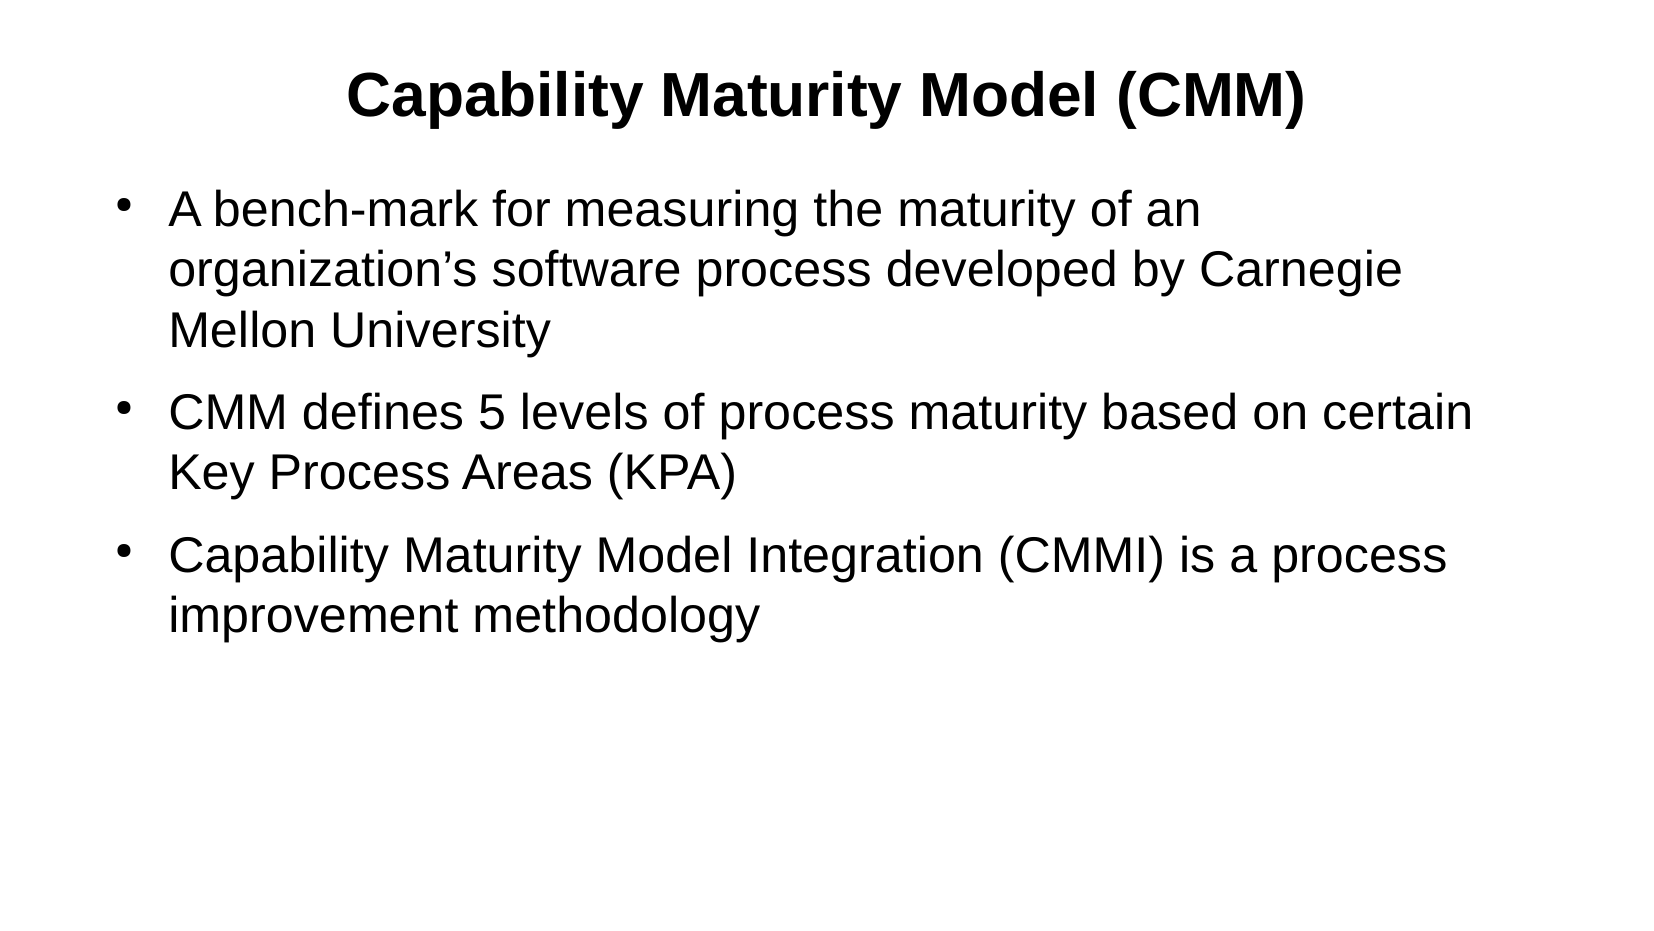

# Capability Maturity Model (CMM)
A bench-mark for measuring the maturity of an organization’s software process developed by Carnegie Mellon University
CMM defines 5 levels of process maturity based on certain Key Process Areas (KPA)
Capability Maturity Model Integration (CMMI) is a process improvement methodology